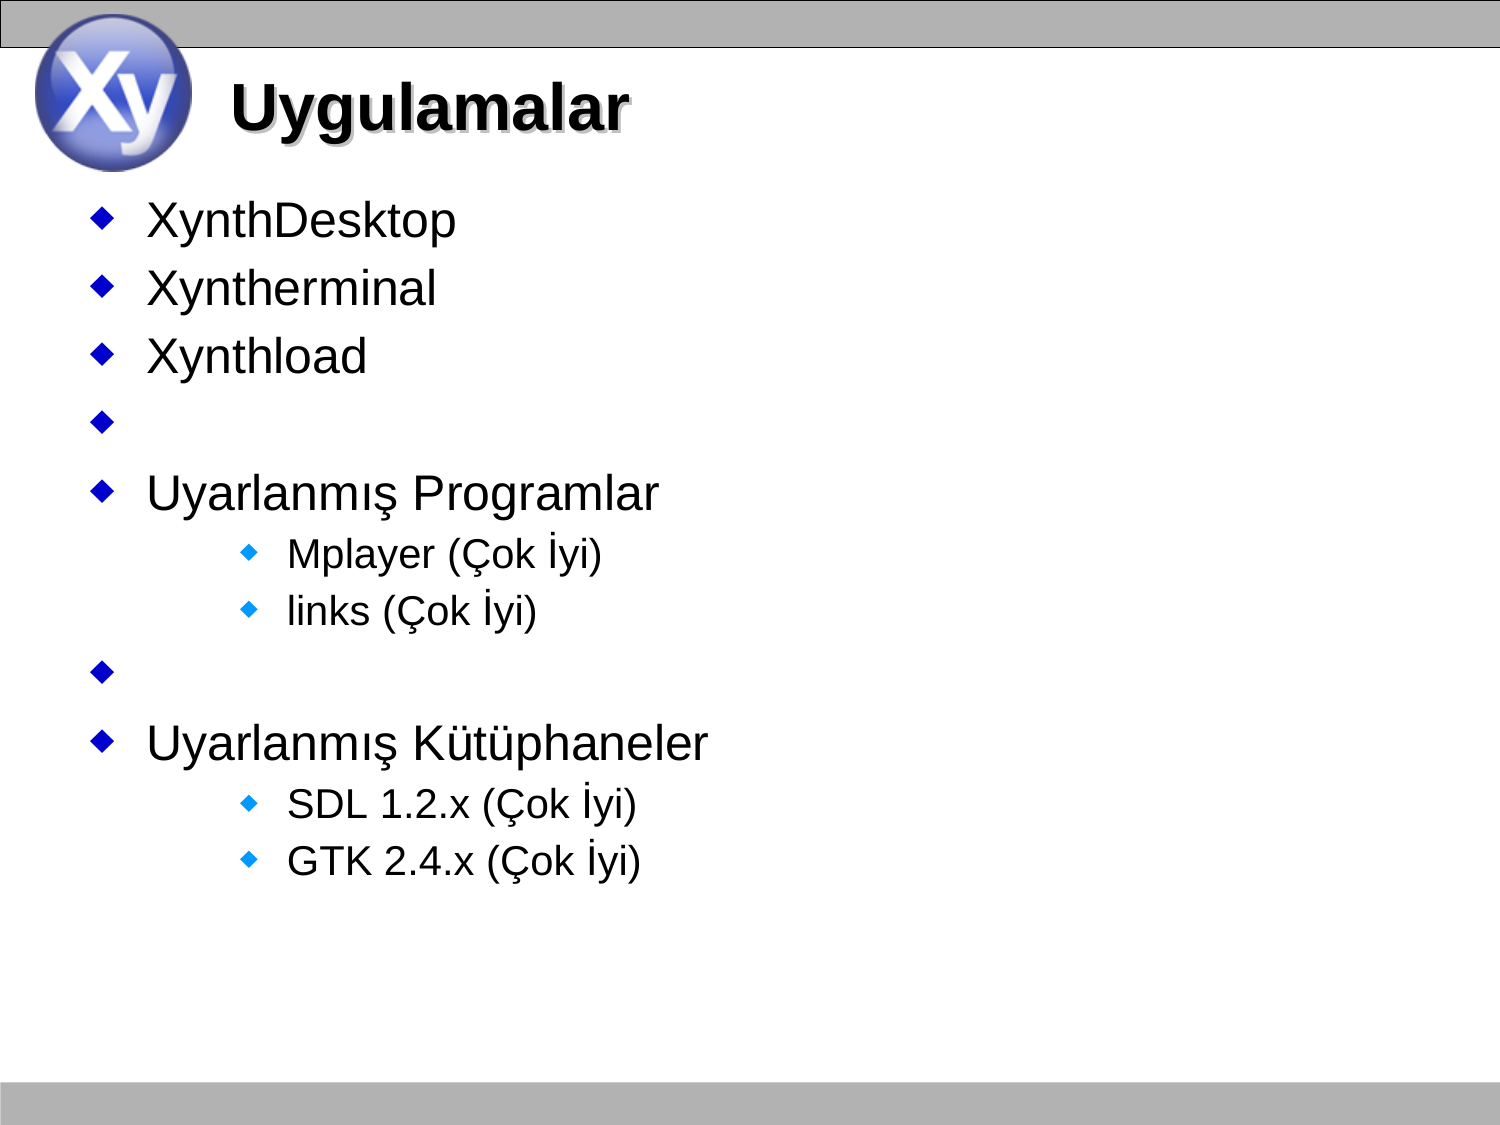

# Uygulamalar
XynthDesktop
Xyntherminal
Xynthload
Uyarlanmış Programlar
Mplayer (Çok İyi)
links (Çok İyi)
Uyarlanmış Kütüphaneler
SDL 1.2.x (Çok İyi)
GTK 2.4.x (Çok İyi)